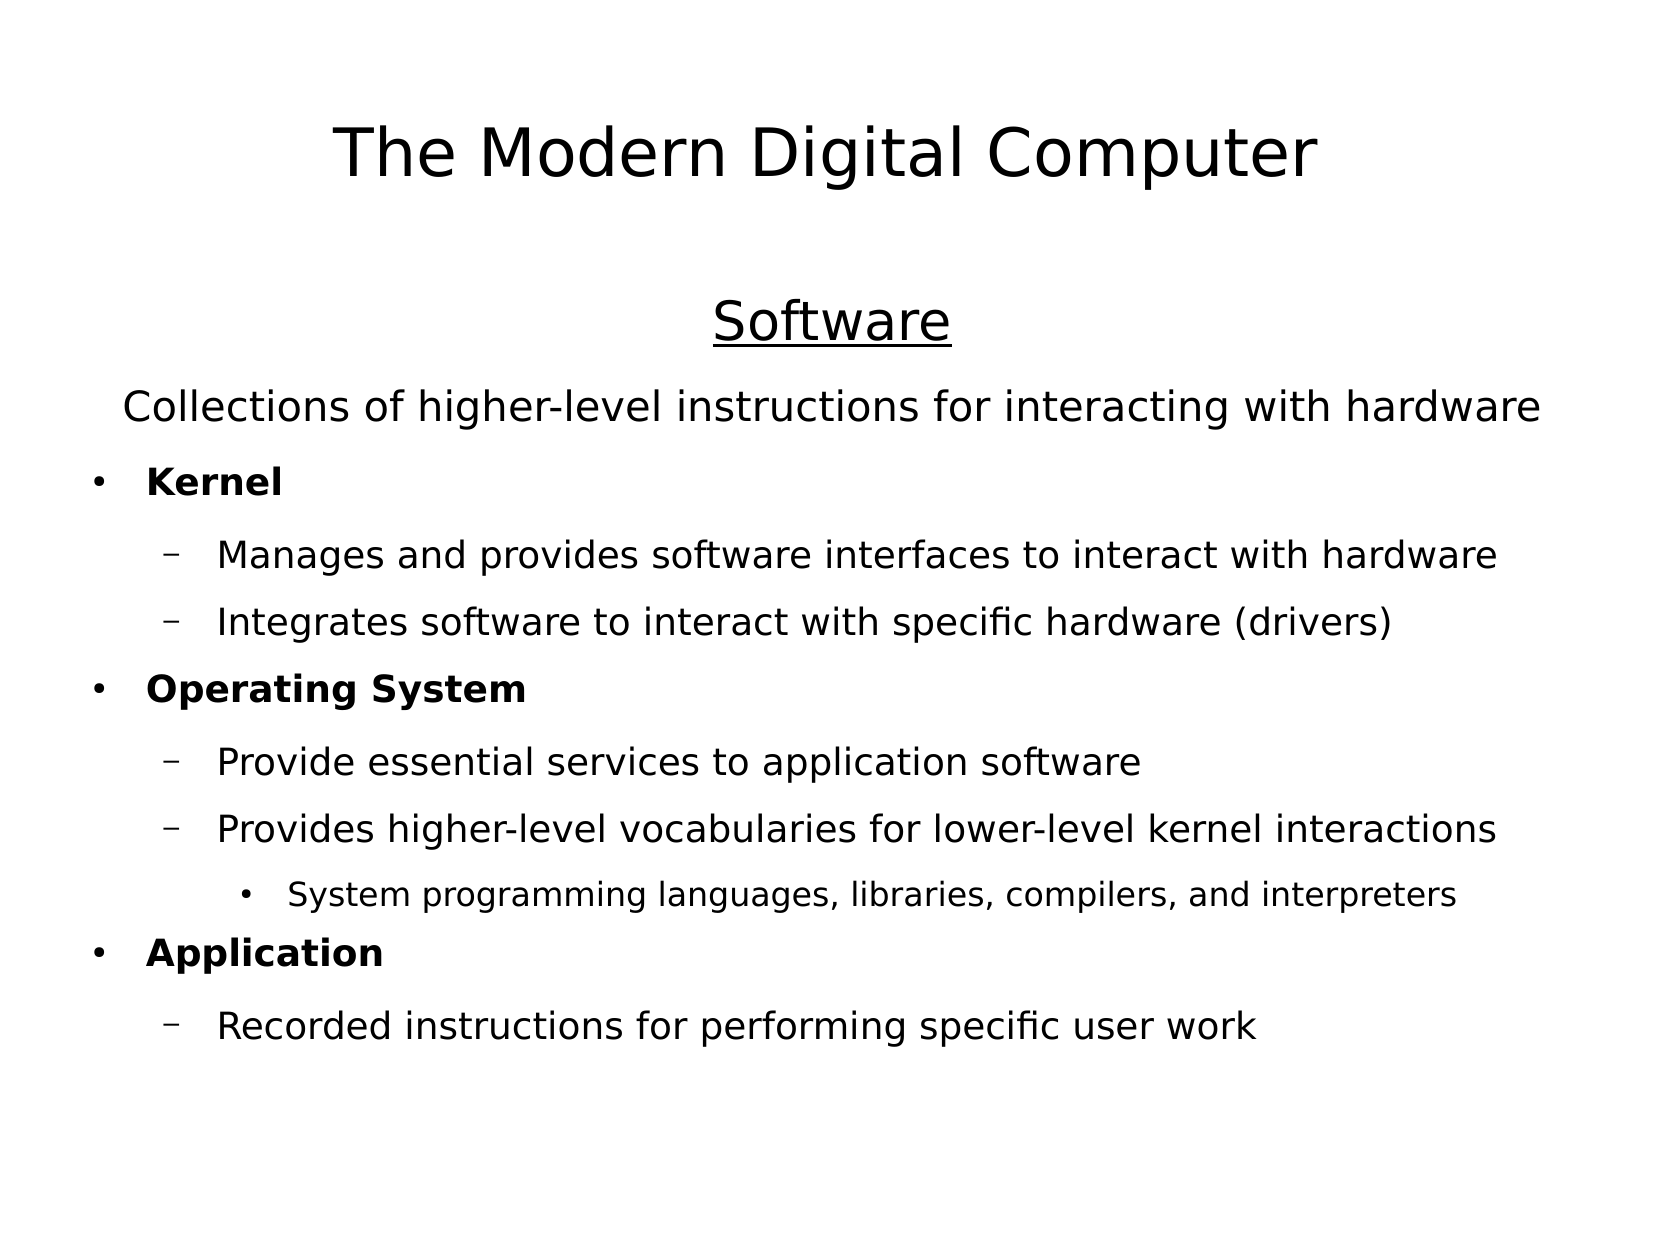

# The Modern Digital Computer
Software
Collections of higher-level instructions for interacting with hardware
Kernel
Manages and provides software interfaces to interact with hardware
Integrates software to interact with specific hardware (drivers)
Operating System
Provide essential services to application software
Provides higher-level vocabularies for lower-level kernel interactions
System programming languages, libraries, compilers, and interpreters
Application
Recorded instructions for performing specific user work